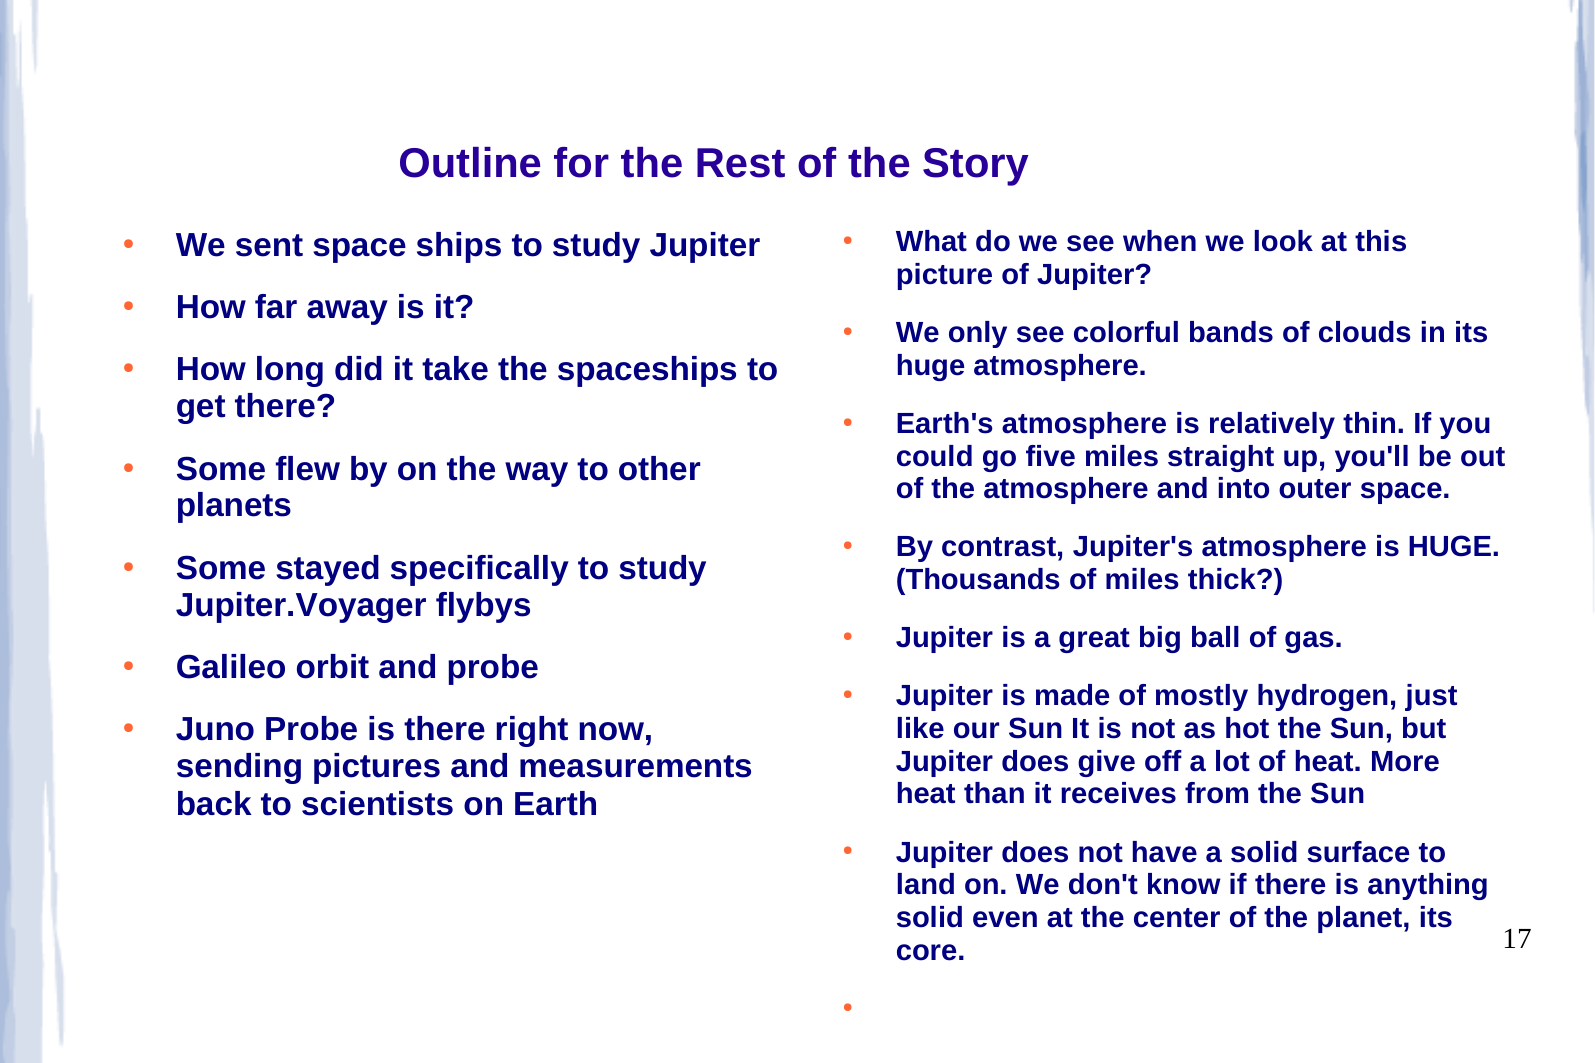

# Outline for the Rest of the Story
What do we see when we look at this picture of Jupiter?
We only see colorful bands of clouds in its huge atmosphere.
Earth's atmosphere is relatively thin. If you could go five miles straight up, you'll be out of the atmosphere and into outer space.
By contrast, Jupiter's atmosphere is HUGE. (Thousands of miles thick?)
Jupiter is a great big ball of gas.
Jupiter is made of mostly hydrogen, just like our Sun It is not as hot the Sun, but Jupiter does give off a lot of heat. More heat than it receives from the Sun
Jupiter does not have a solid surface to land on. We don't know if there is anything solid even at the center of the planet, its core.
We sent space ships to study Jupiter
How far away is it?
How long did it take the spaceships to get there?
Some flew by on the way to other planets
Some stayed specifically to study Jupiter.Voyager flybys
Galileo orbit and probe
Juno Probe is there right now, sending pictures and measurements back to scientists on Earth
17